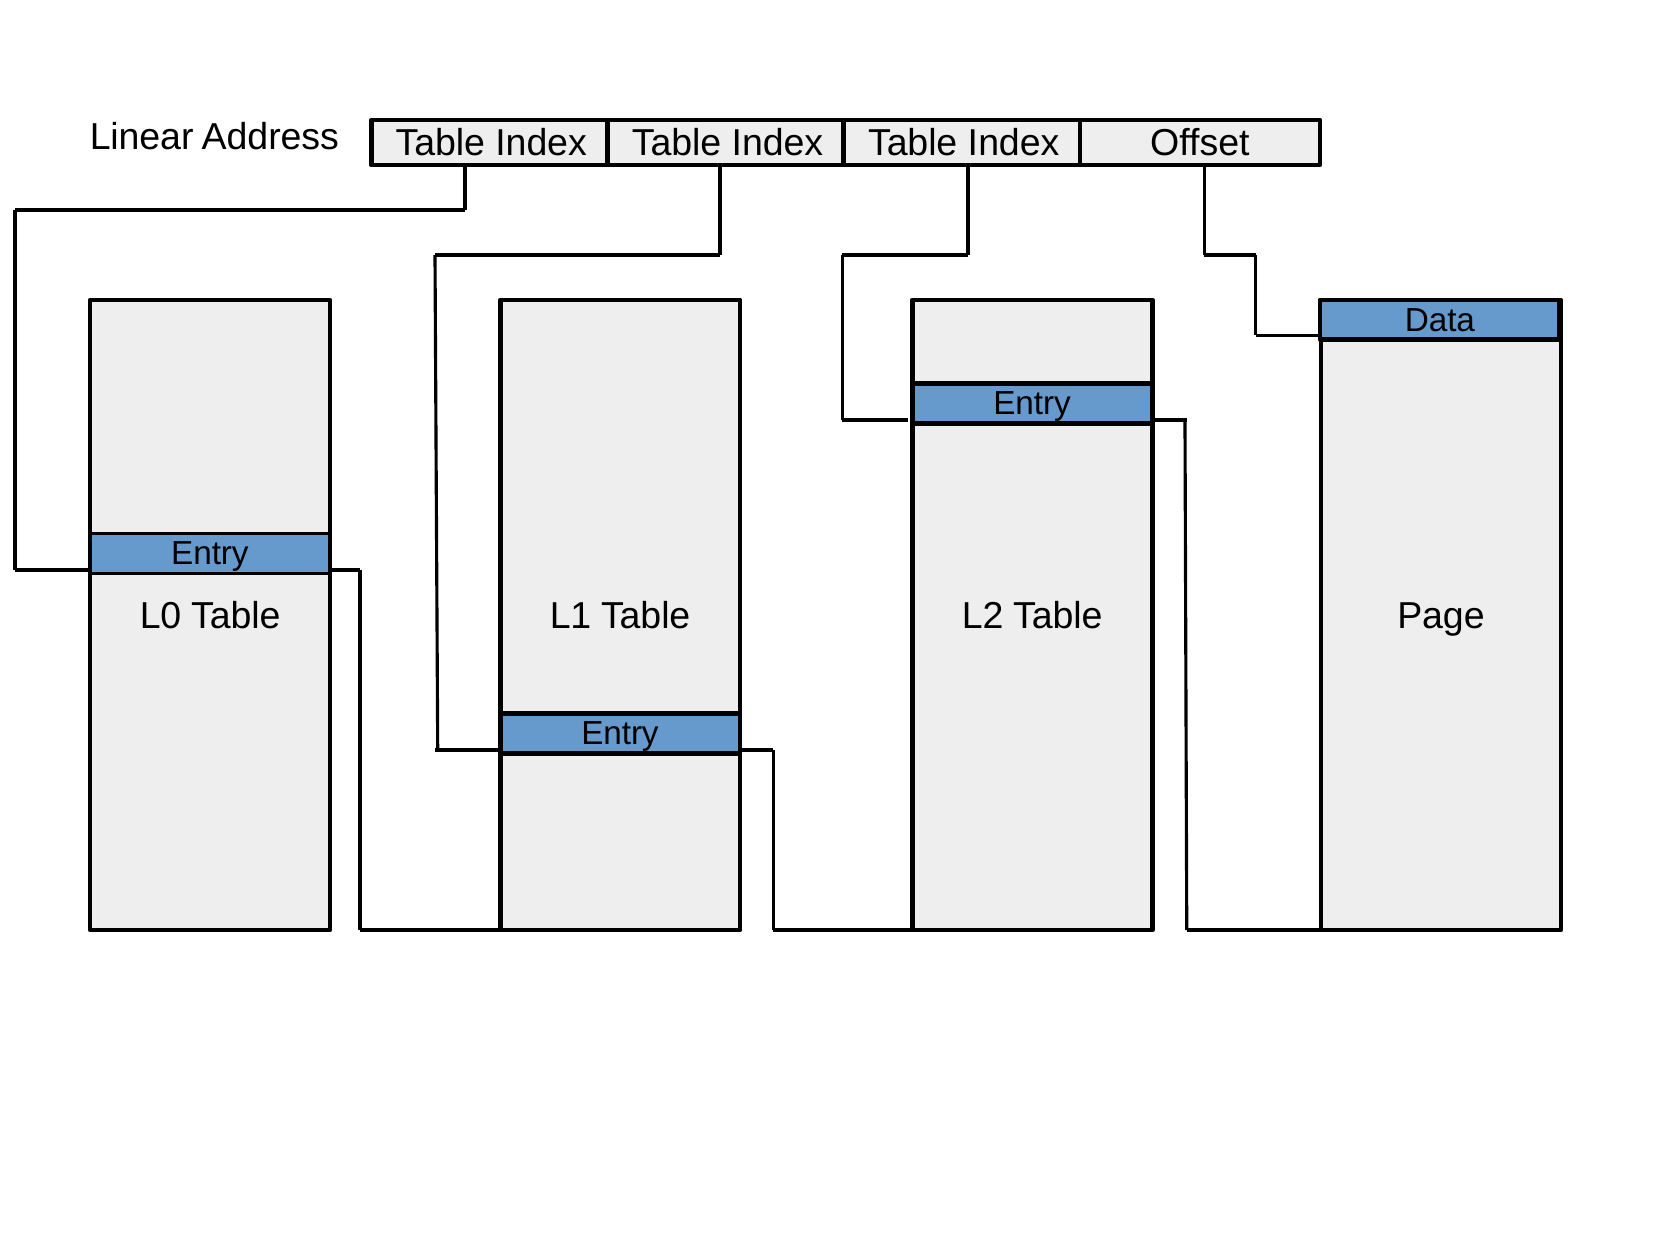

Linear Address
Table Index
Table Index
Table Index
Offset
L0 Table
L1 Table
L2 Table
Data
Page
Entry
Entry
Entry